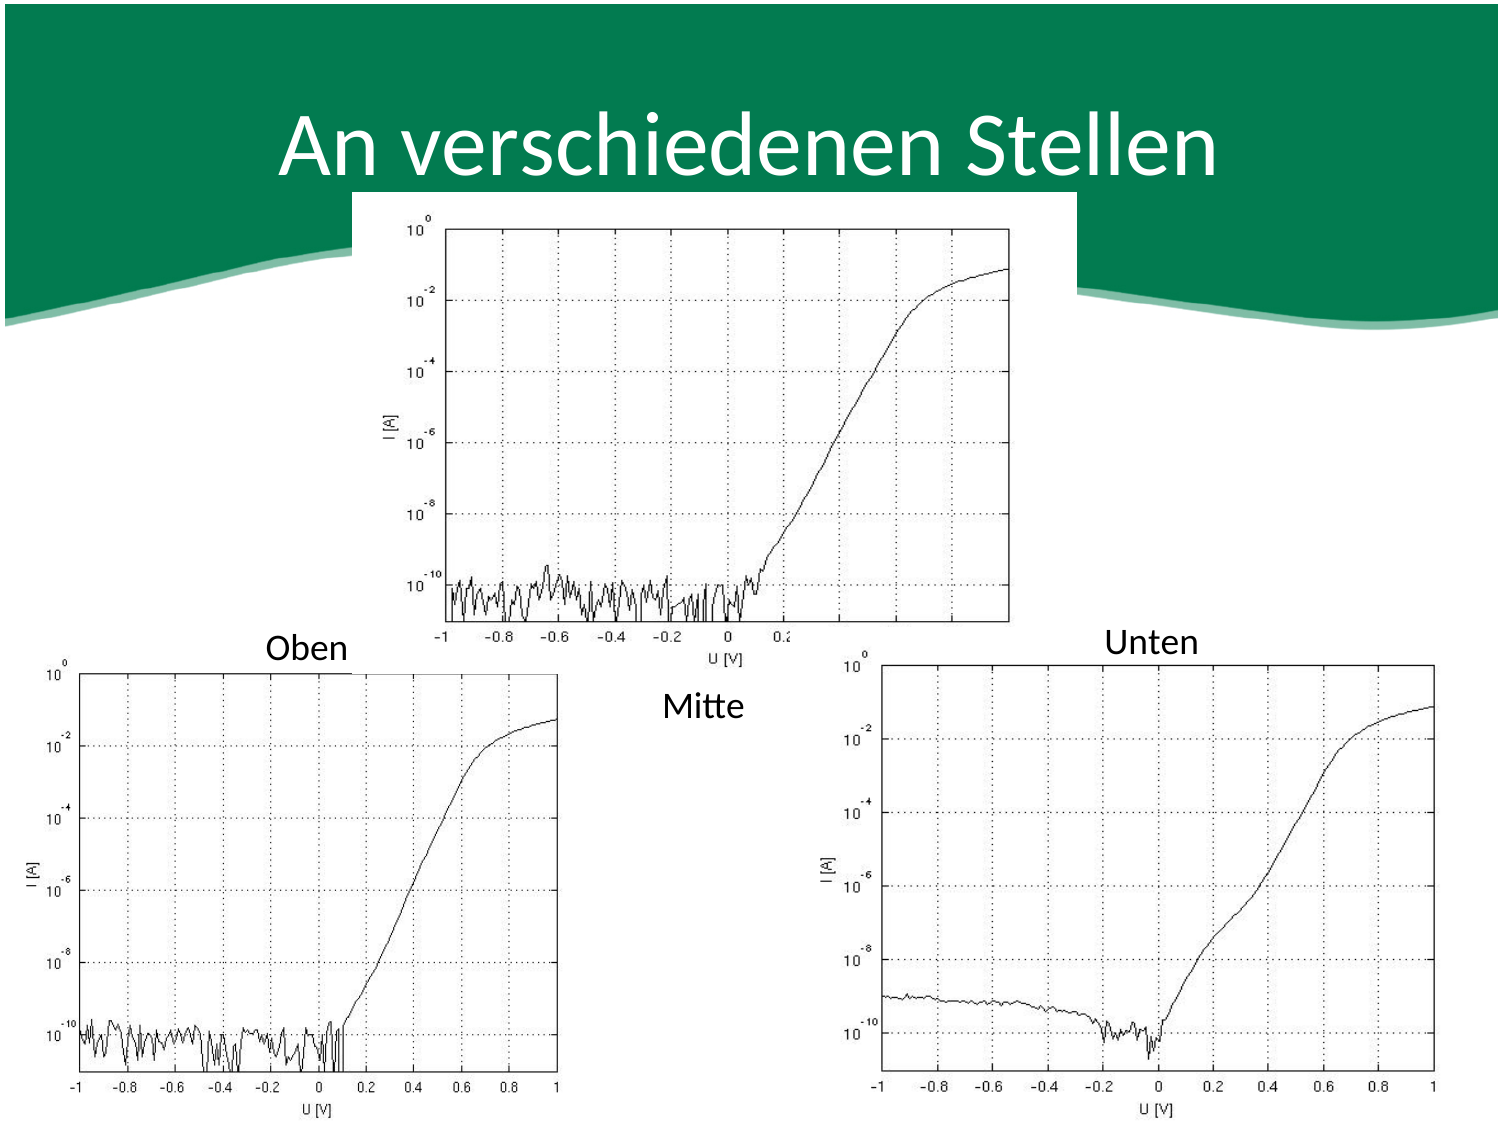

# An verschiedenen Stellen
Unten
Oben
Mitte
9